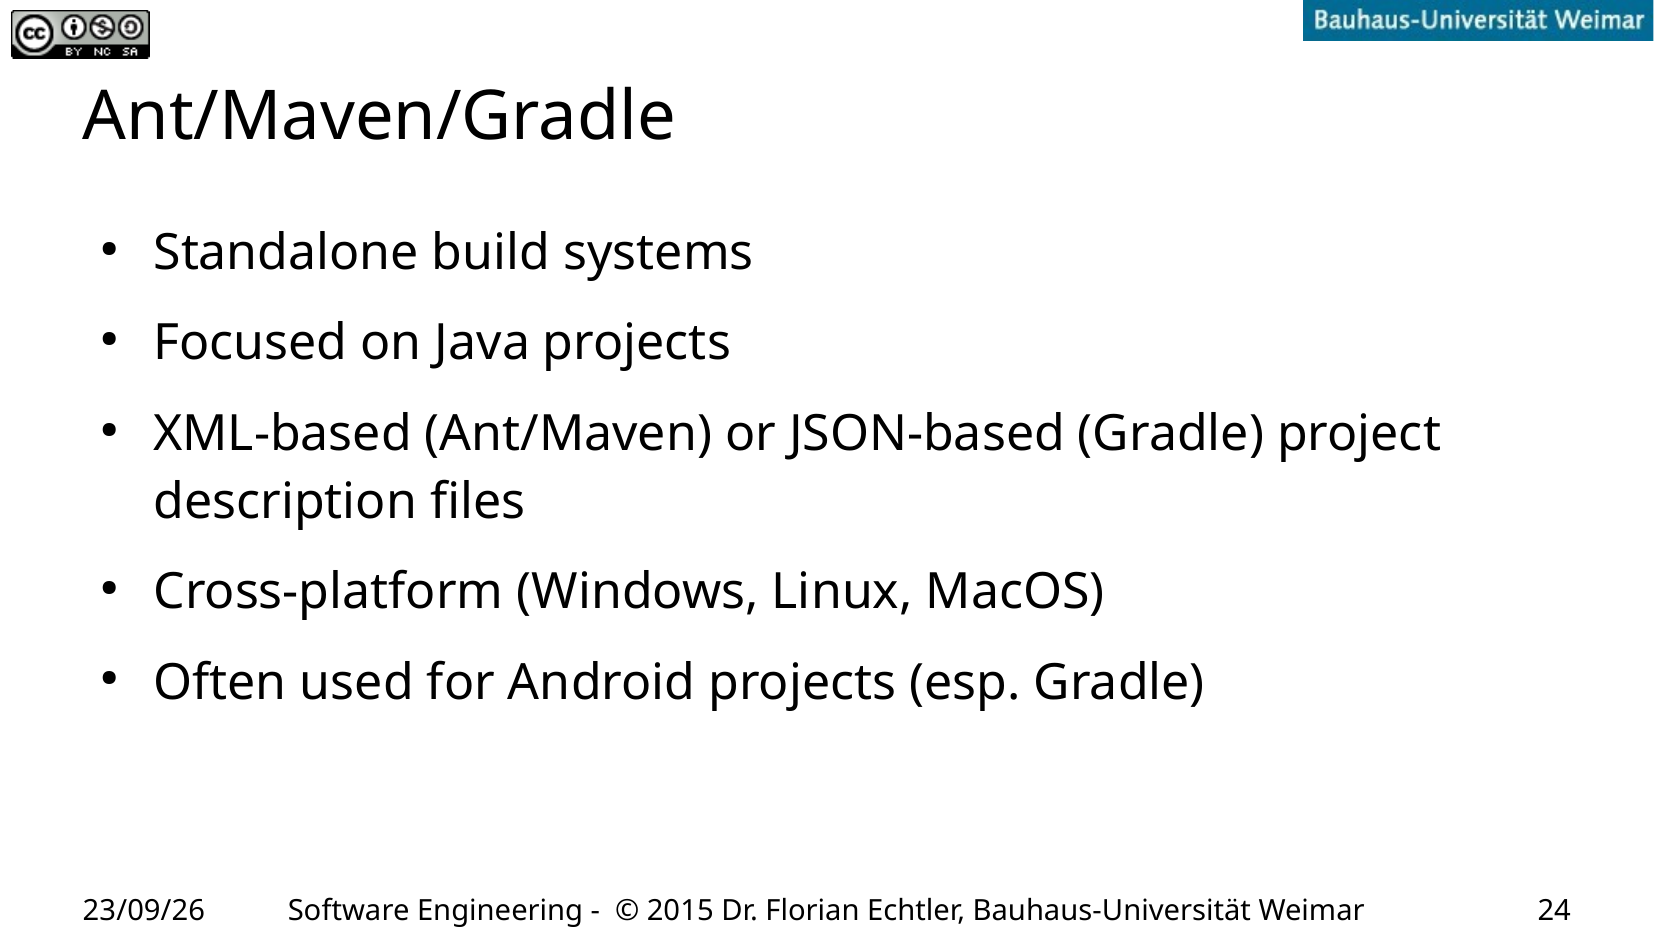

# Ant/Maven/Gradle
Standalone build systems
Focused on Java projects
XML-based (Ant/Maven) or JSON-based (Gradle) project description files
Cross-platform (Windows, Linux, MacOS)
Often used for Android projects (esp. Gradle)
Software Engineering - © 2015 Dr. Florian Echtler, Bauhaus-Universität Weimar
24